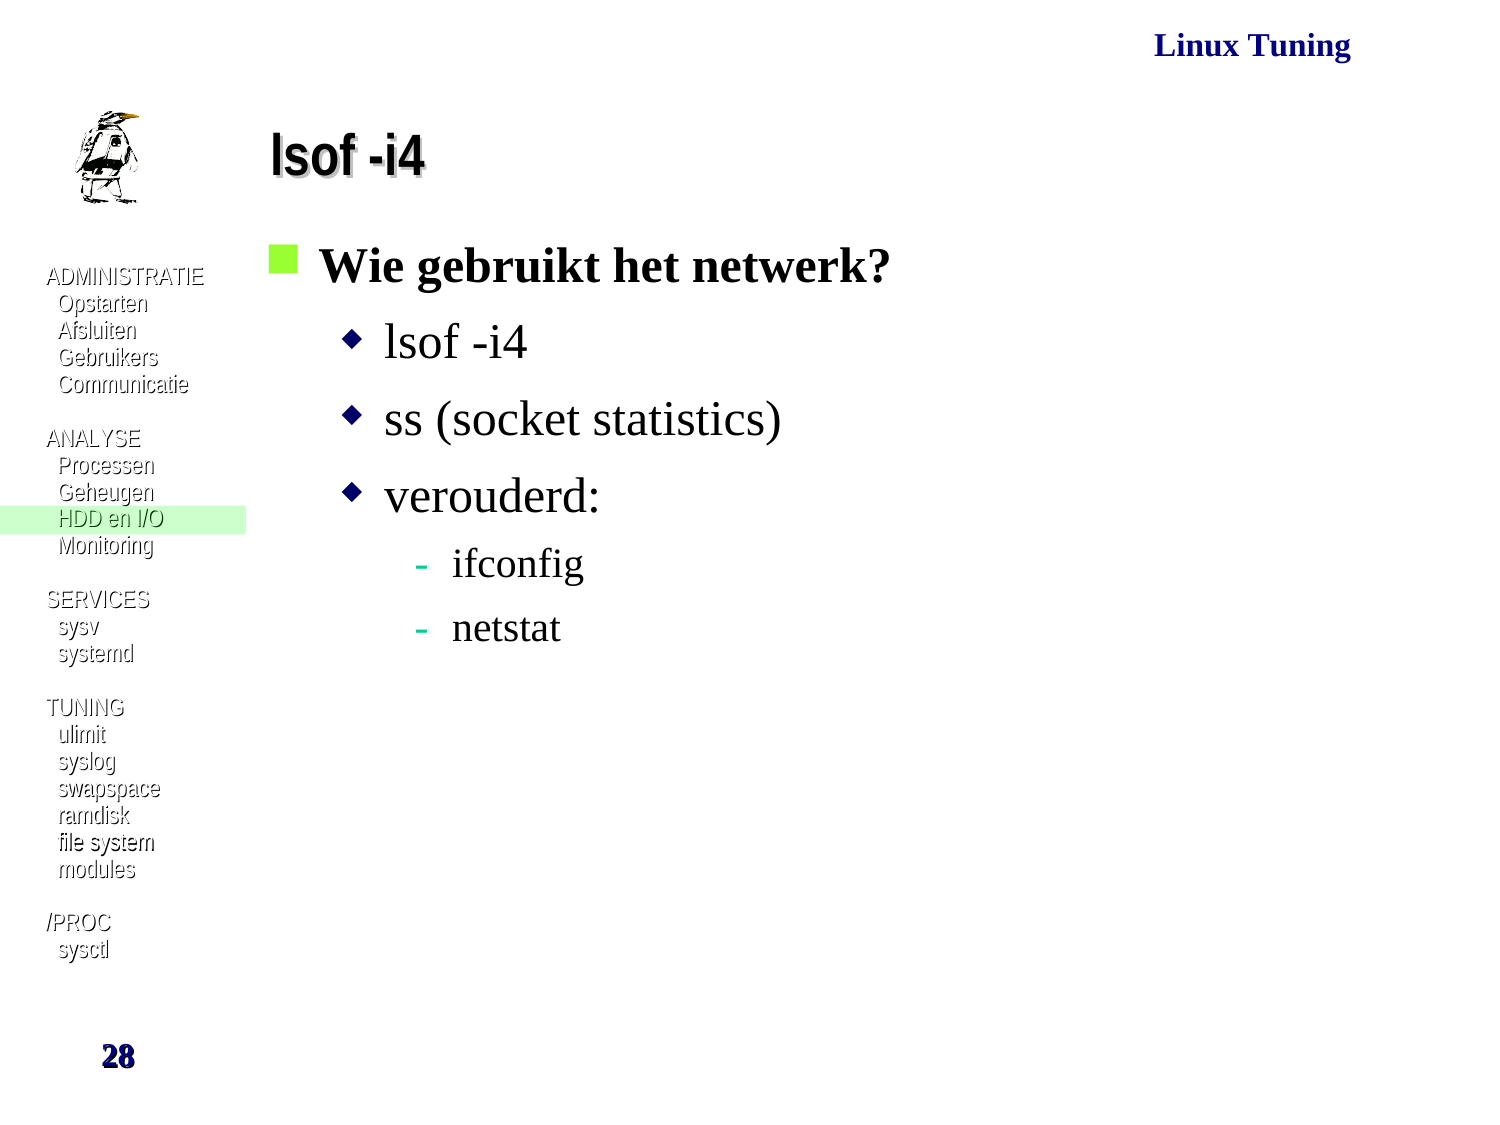

# lsof -i4
Wie gebruikt het netwerk?
lsof -i4
ss (socket statistics)
verouderd:
ifconfig
netstat